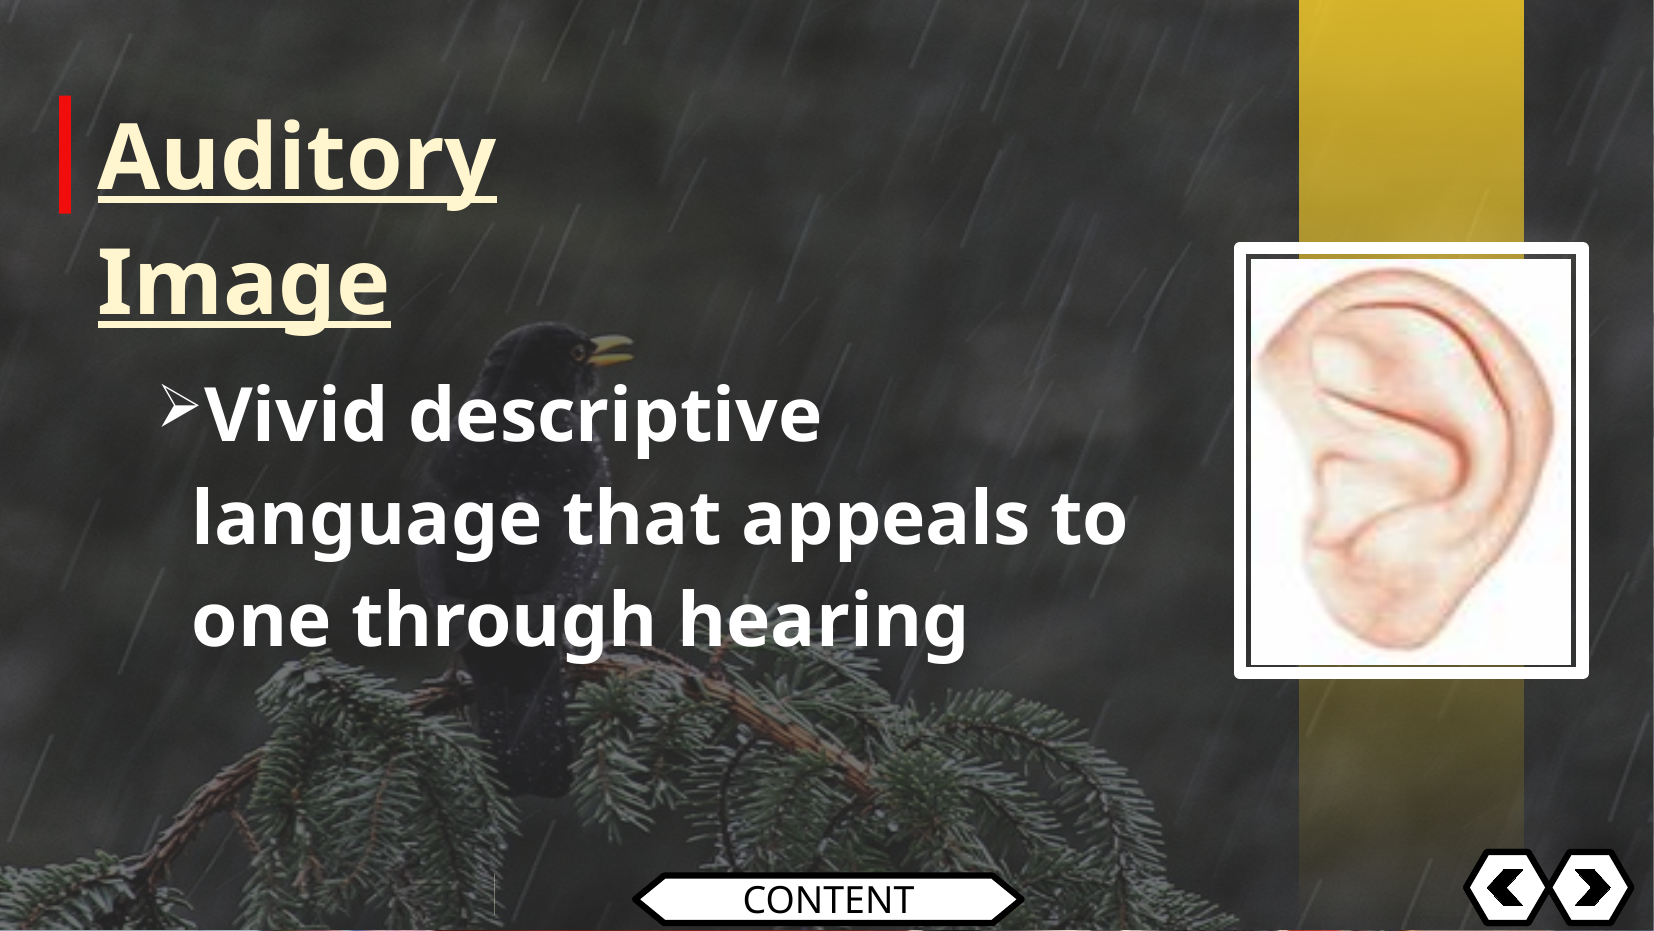

Auditory Image
Vivid descriptive language that appeals to one through hearing
POETIC DEVICES
CONTENT